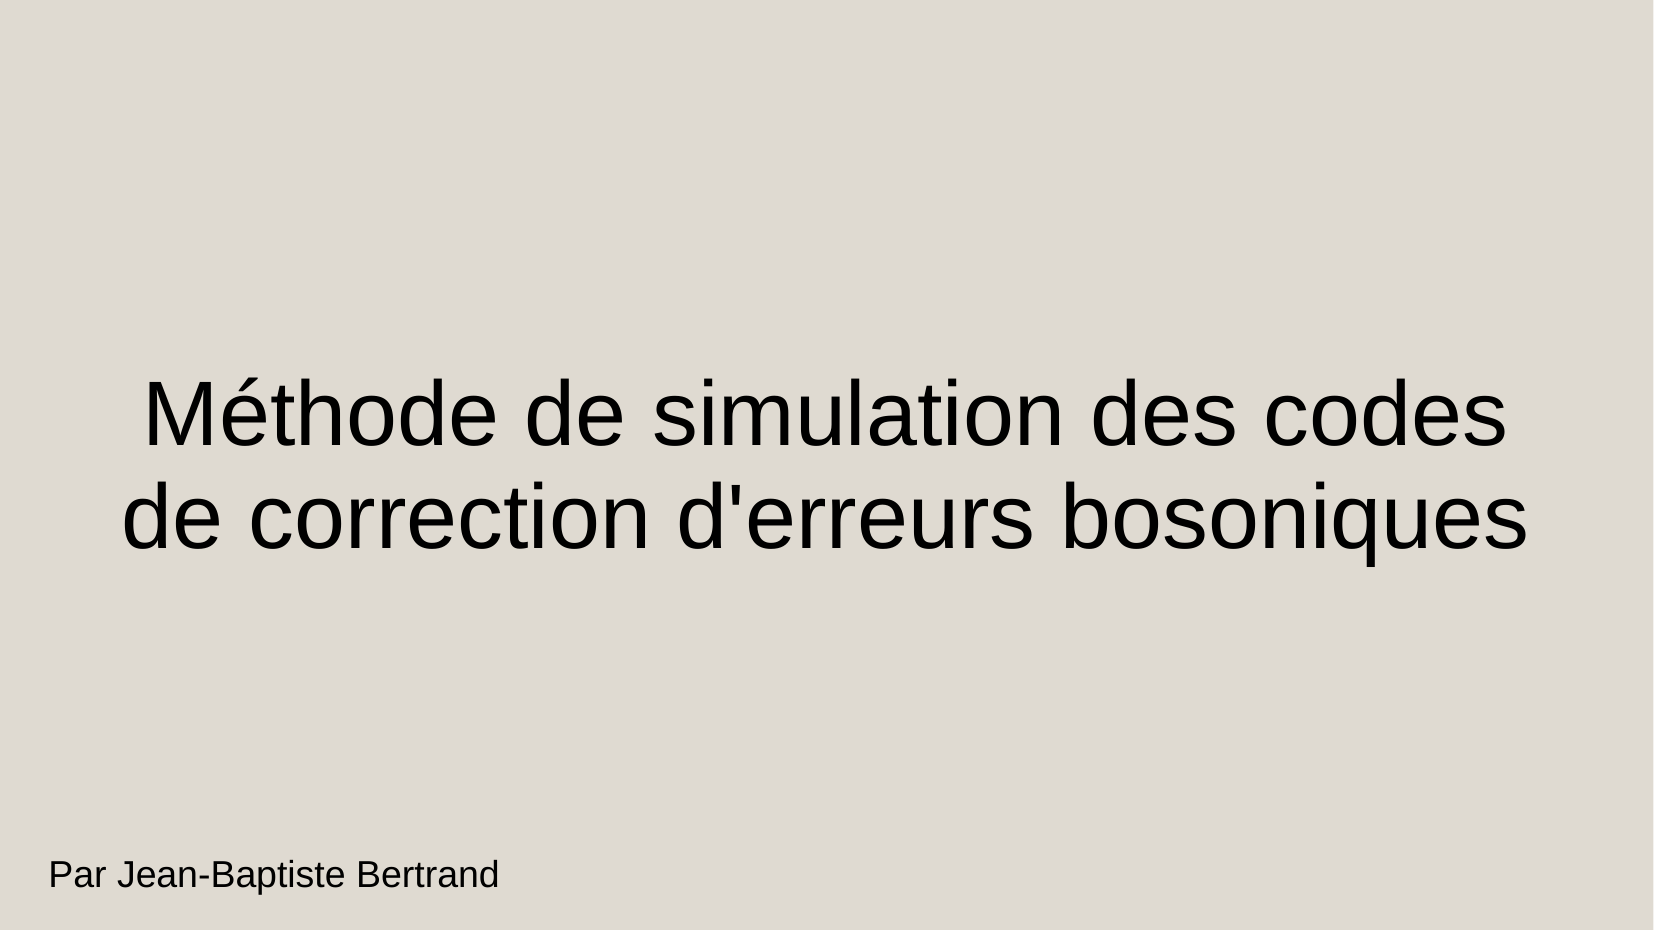

# Méthode de simulation des codes de correction d'erreurs bosoniques
Par Jean-Baptiste Bertrand